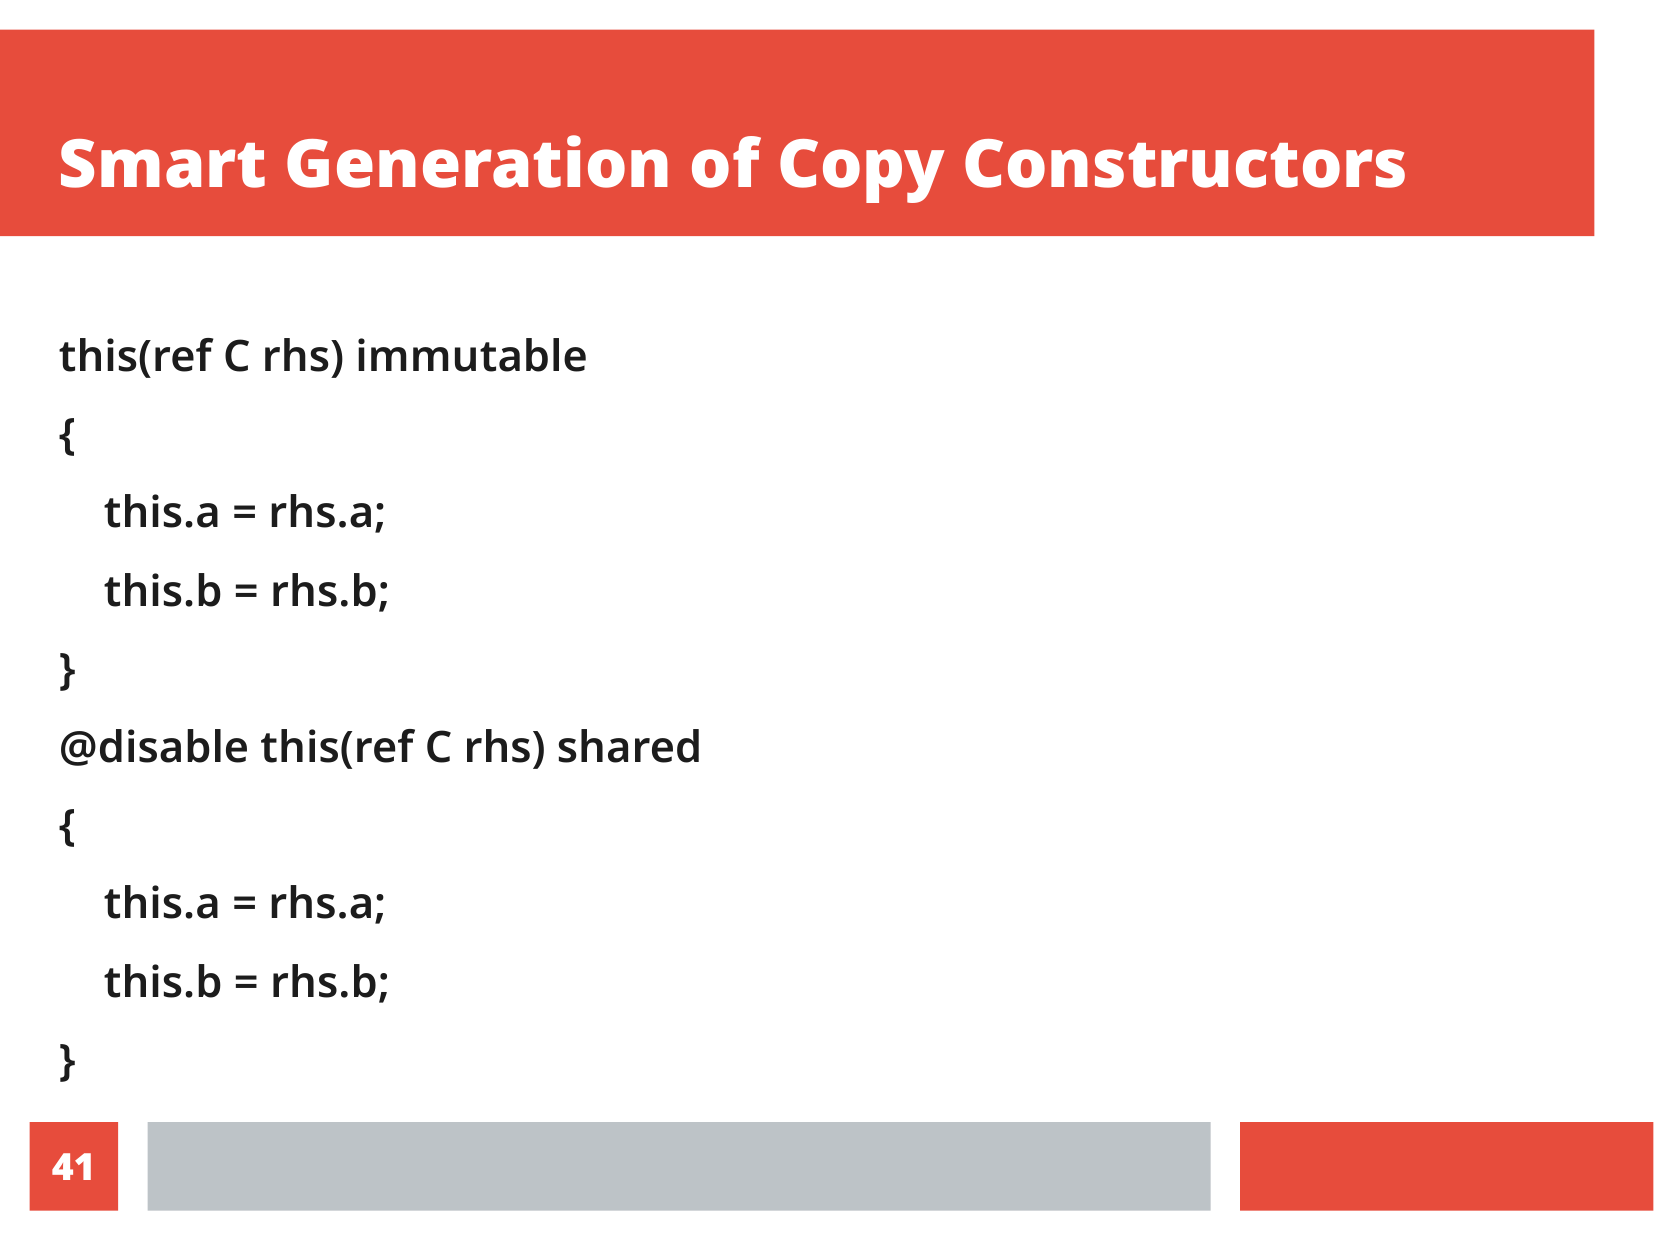

# Smart Generation of Copy Constructors
this(ref C rhs) immutable
{
 this.a = rhs.a;
 this.b = rhs.b;
}
@disable this(ref C rhs) shared
{
 this.a = rhs.a;
 this.b = rhs.b;
}
41